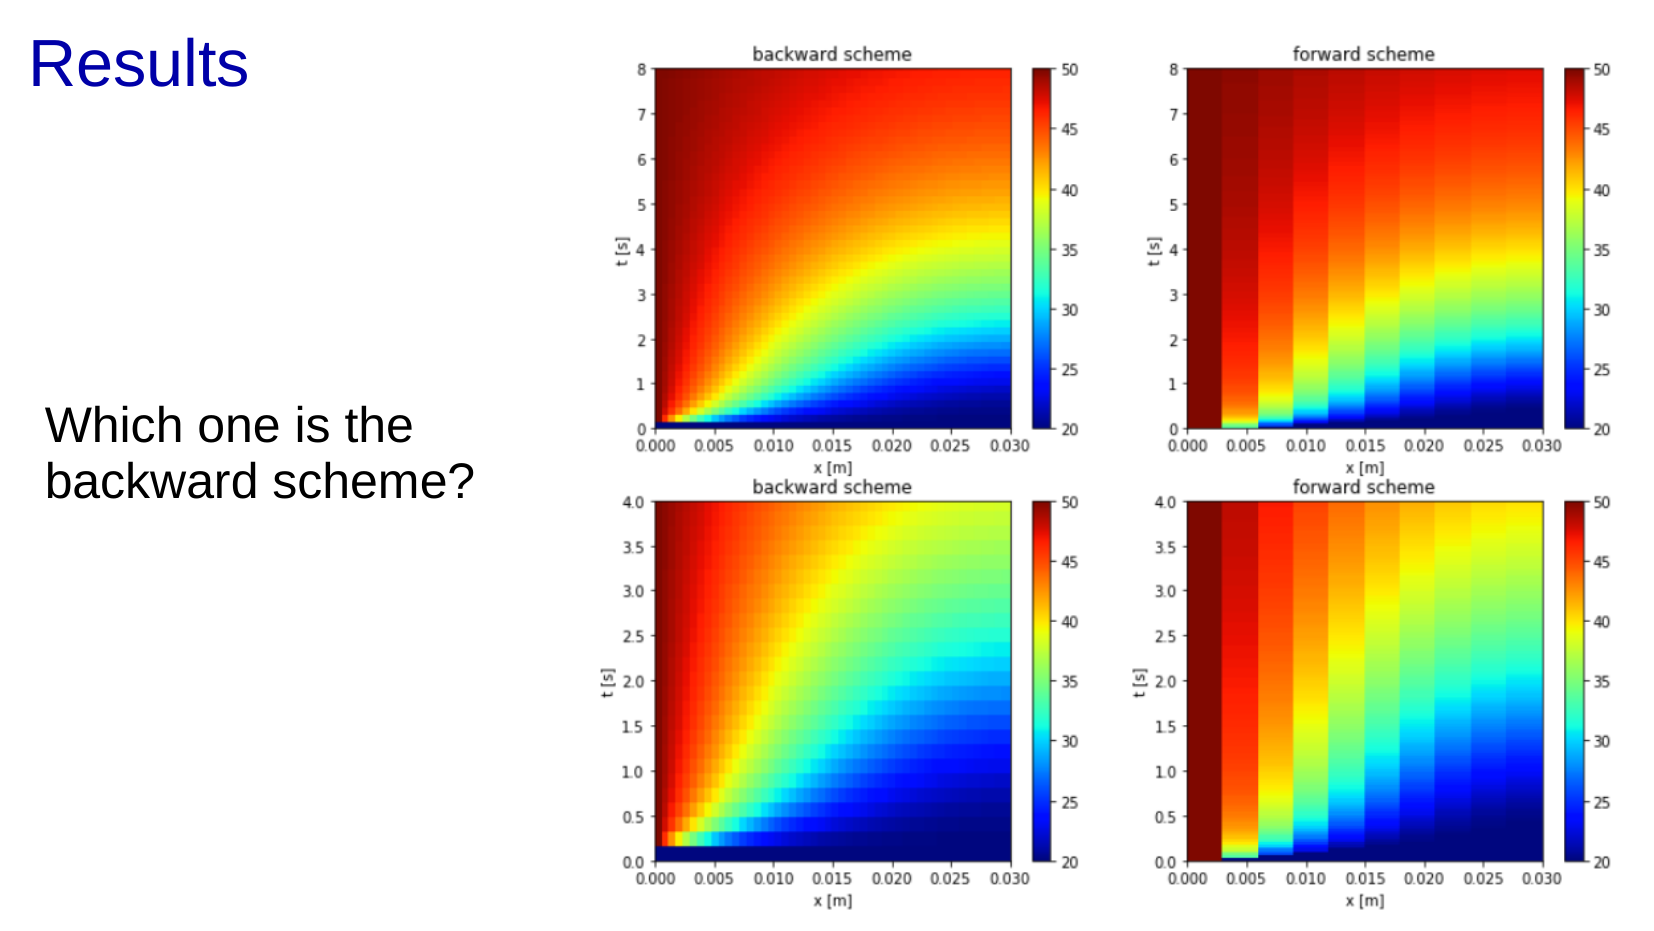

# Results
Which one is the backward scheme?
27